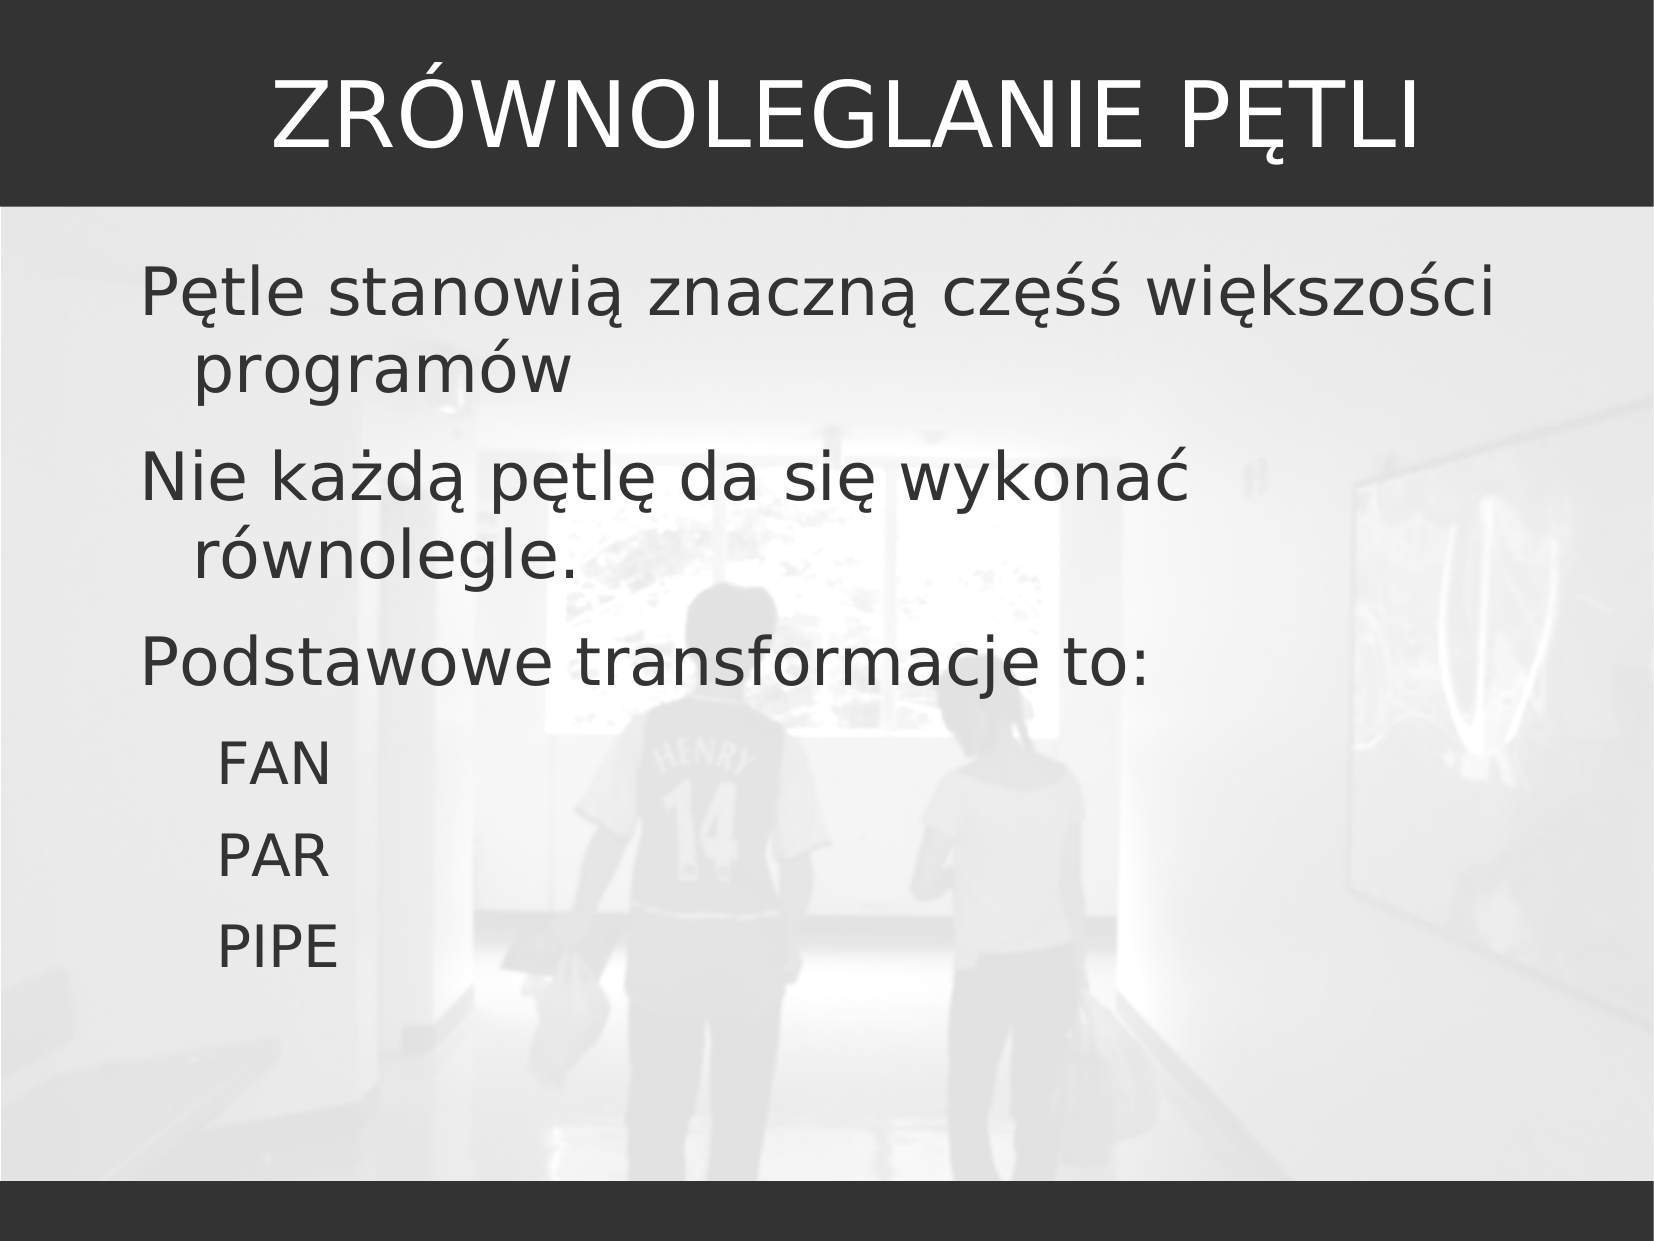

# ZRÓWNOLEGLANIE PĘTLI
Pętle stanowią znaczną częśś większości programów
Nie każdą pętlę da się wykonać równolegle.
Podstawowe transformacje to:
FAN
PAR
PIPE